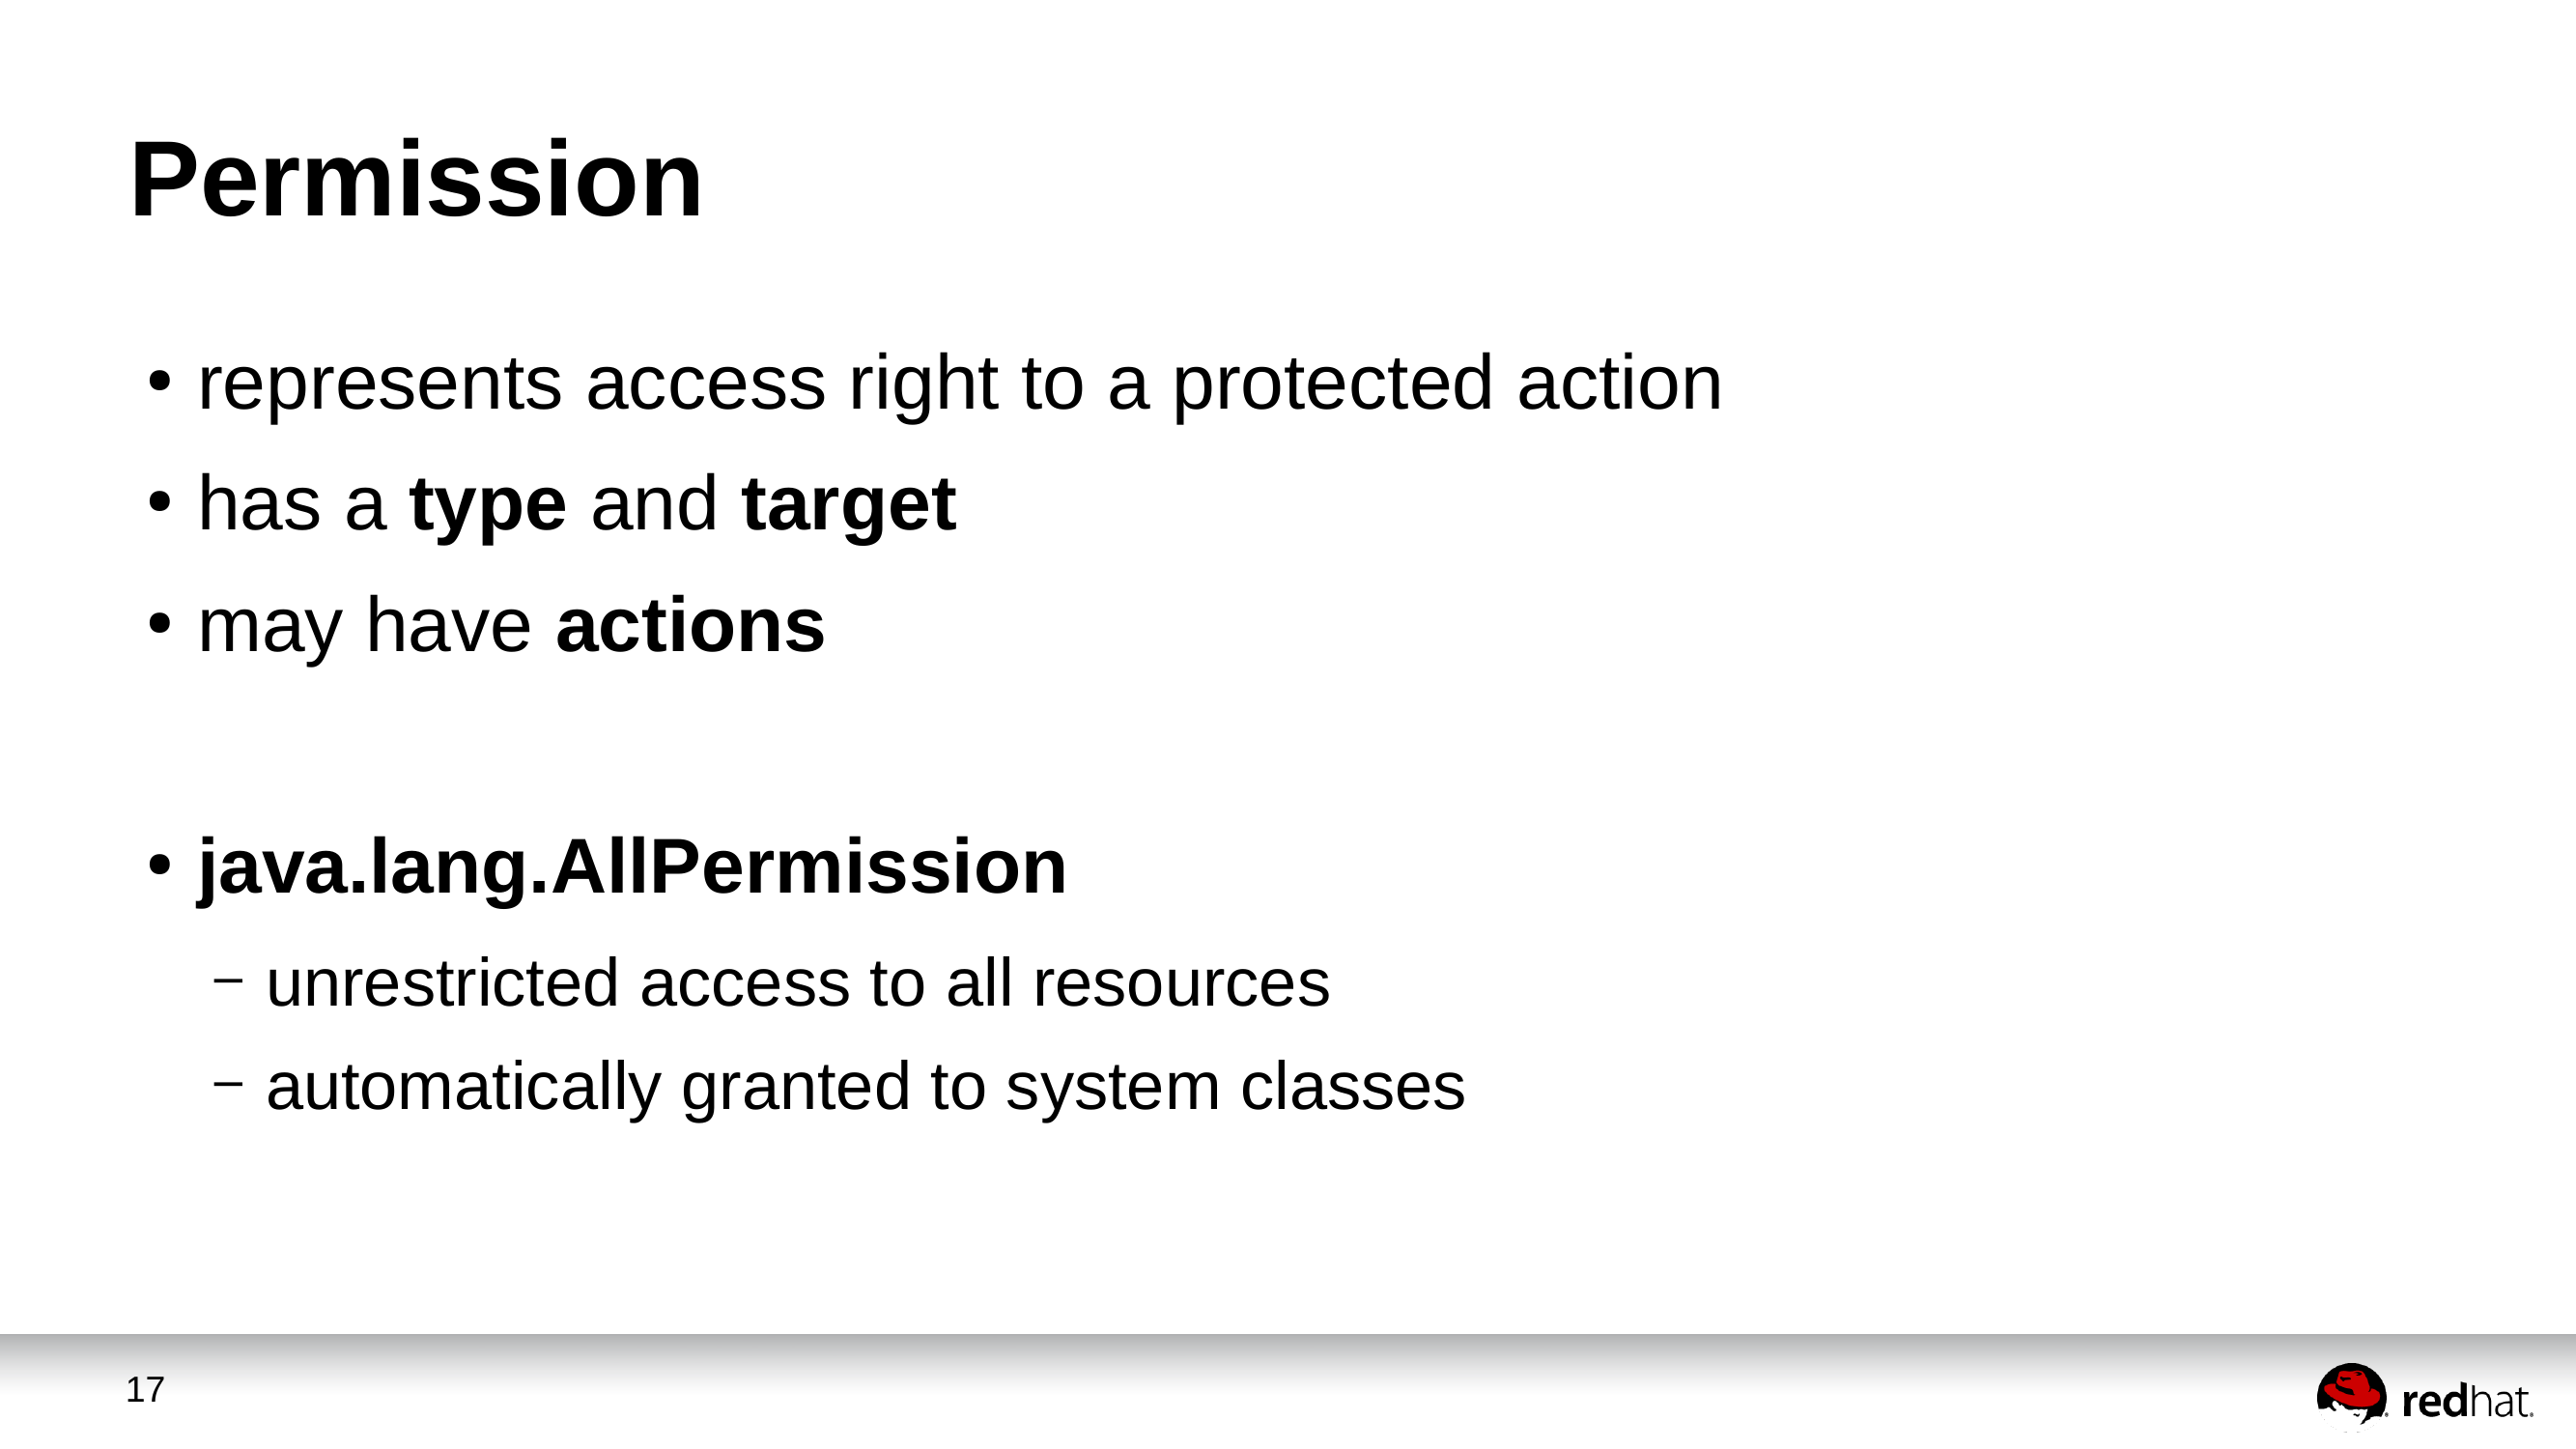

# Permission
represents access right to a protected action
has a type and target
may have actions
java.lang.AllPermission
unrestricted access to all resources
automatically granted to system classes
17